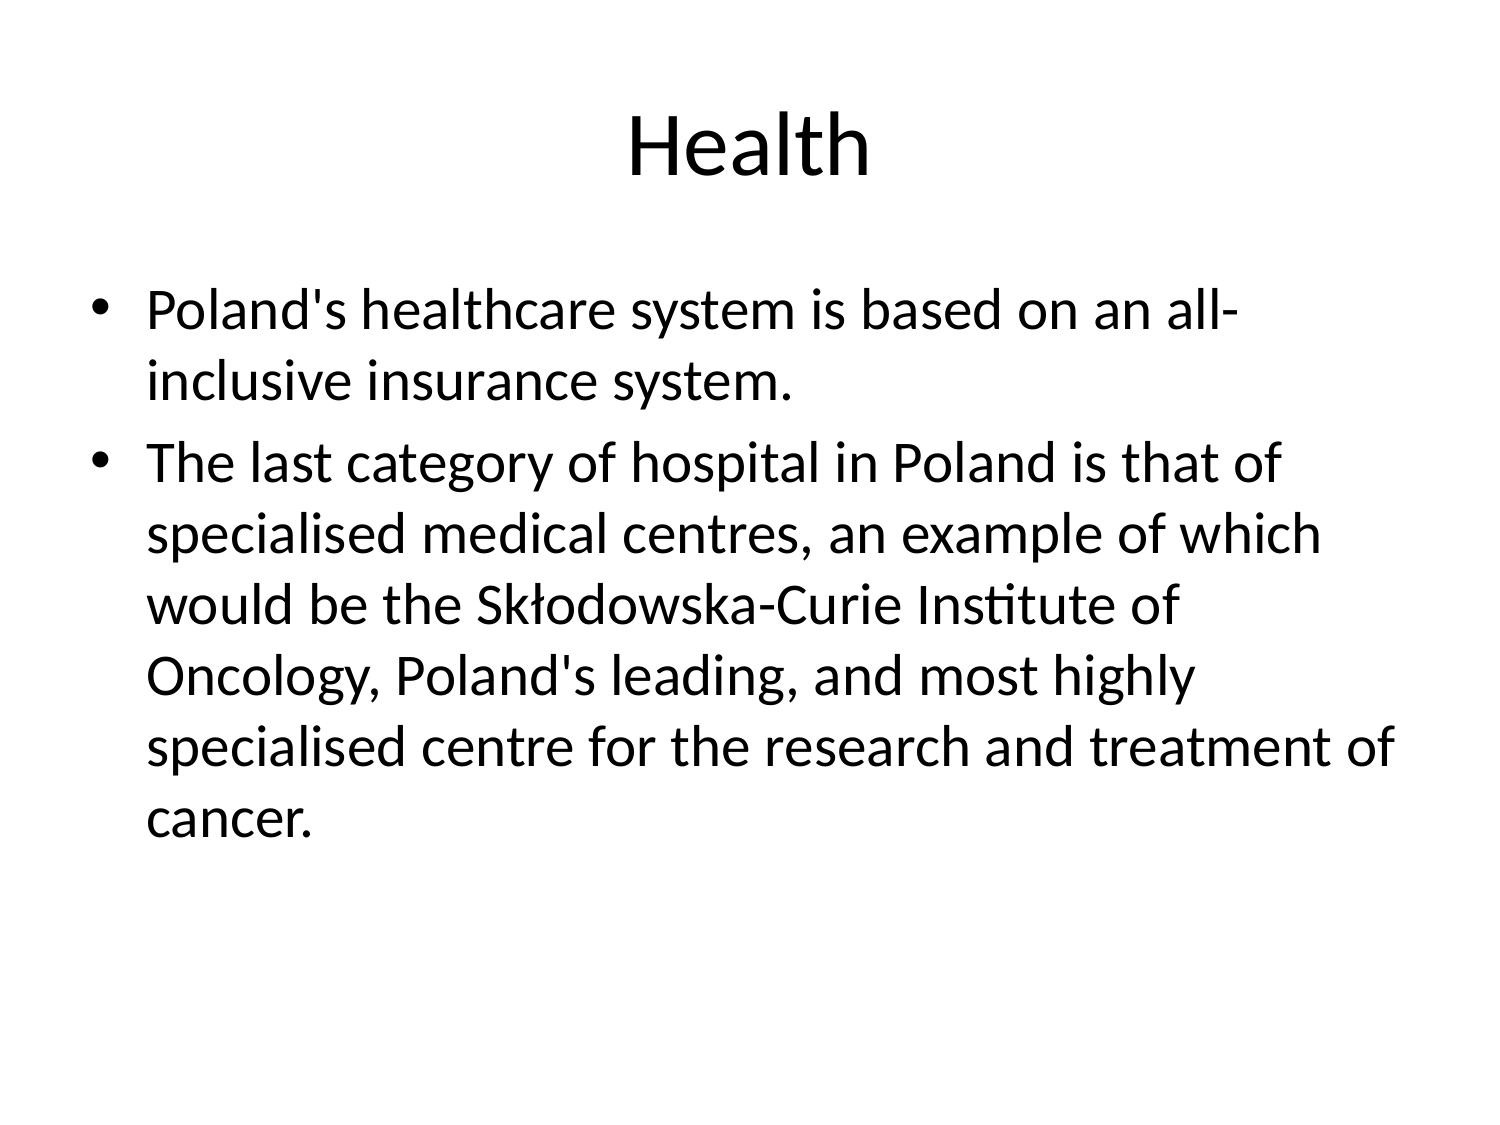

# Health
Poland's healthcare system is based on an all-inclusive insurance system.
The last category of hospital in Poland is that of specialised medical centres, an example of which would be the Skłodowska-Curie Institute of Oncology, Poland's leading, and most highly specialised centre for the research and treatment of cancer.